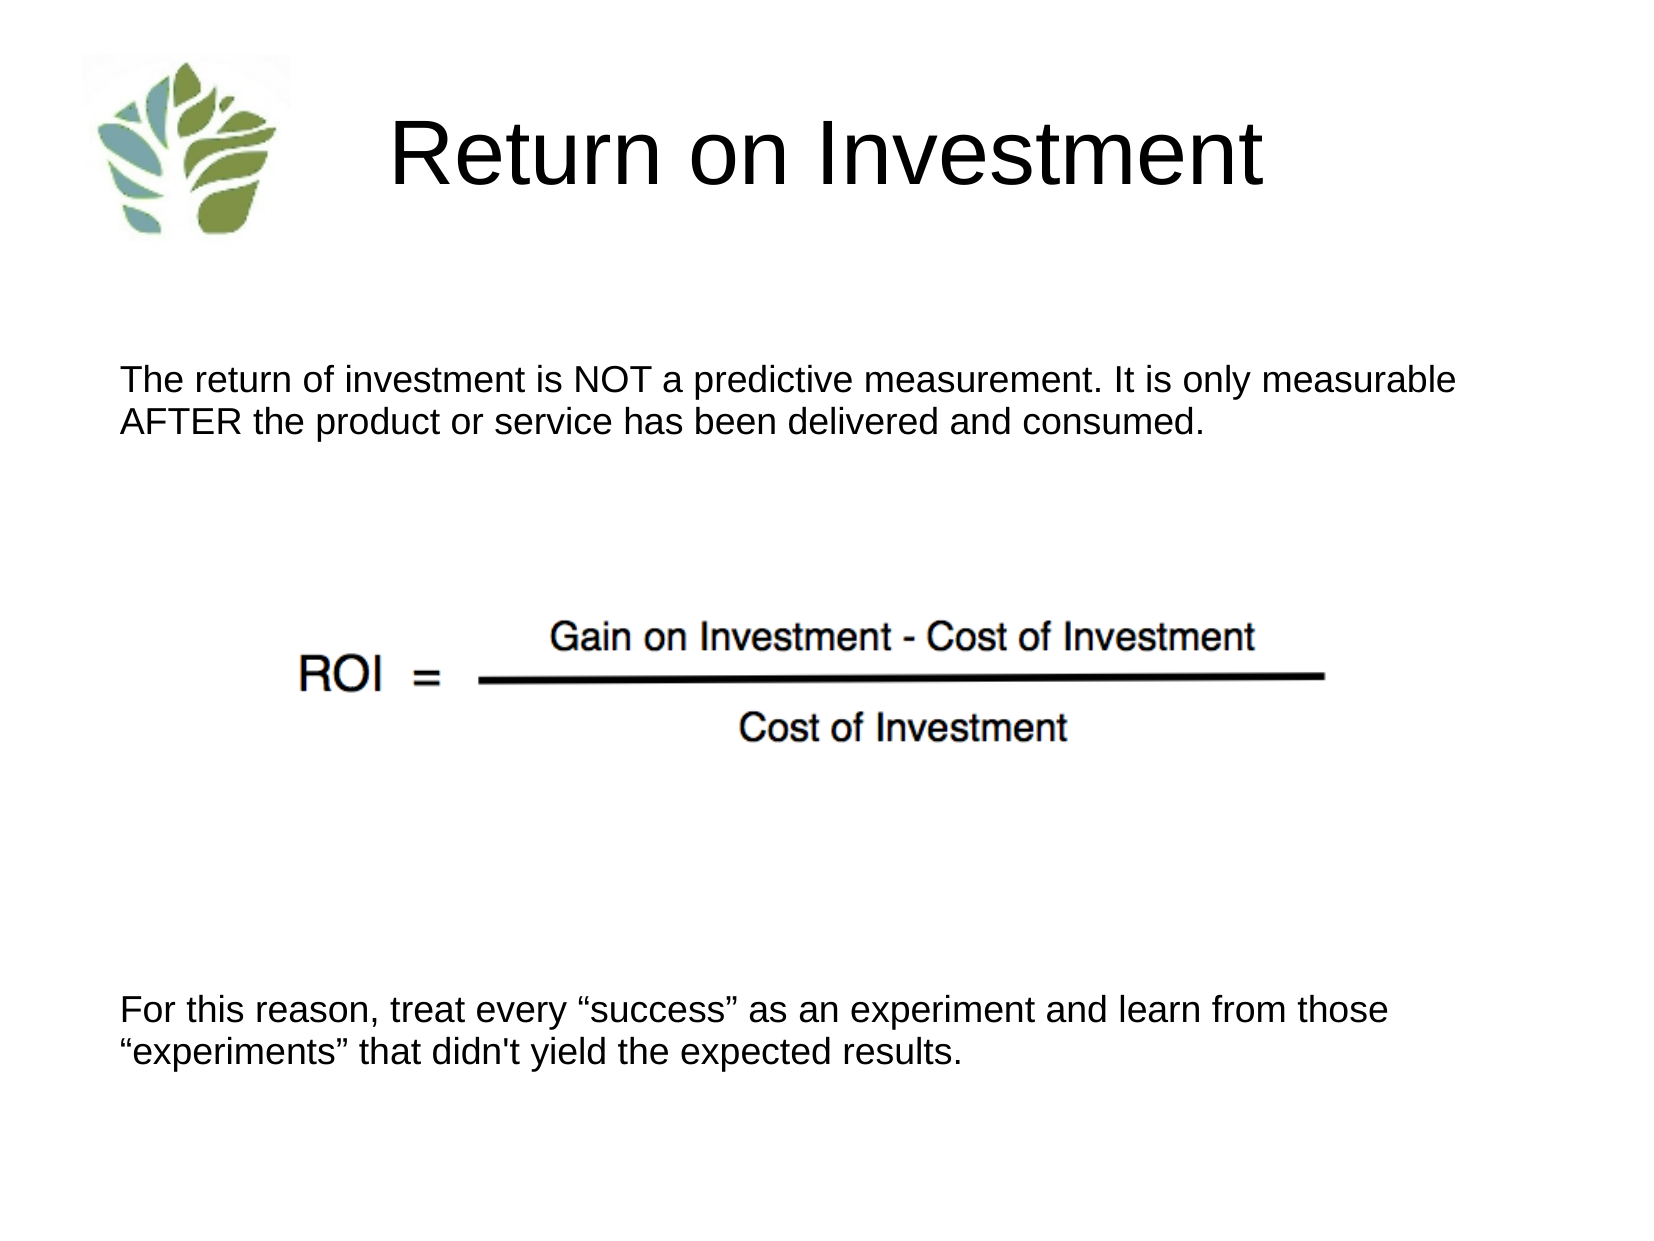

# Return on Investment
The return of investment is NOT a predictive measurement. It is only measurable AFTER the product or service has been delivered and consumed.
For this reason, treat every “success” as an experiment and learn from those “experiments” that didn't yield the expected results.